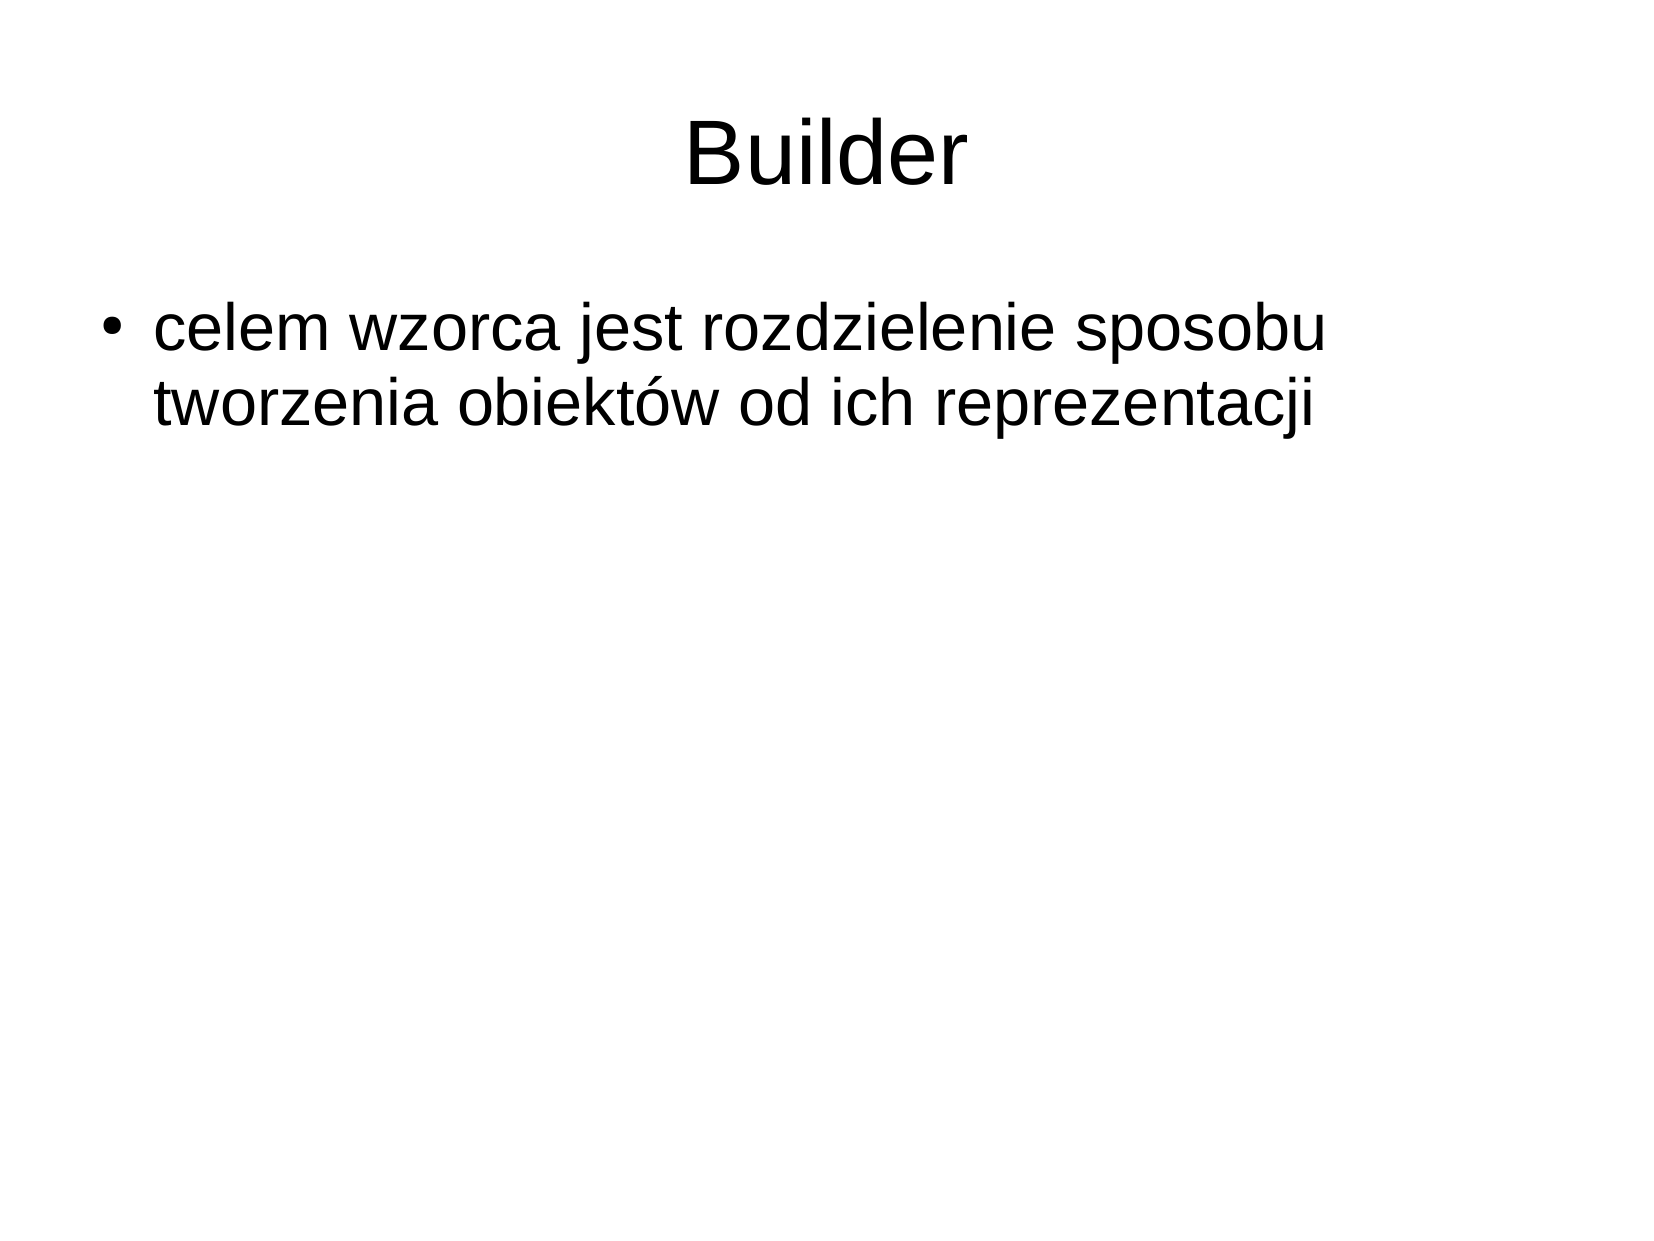

# Builder
celem wzorca jest rozdzielenie sposobu tworzenia obiektów od ich reprezentacji